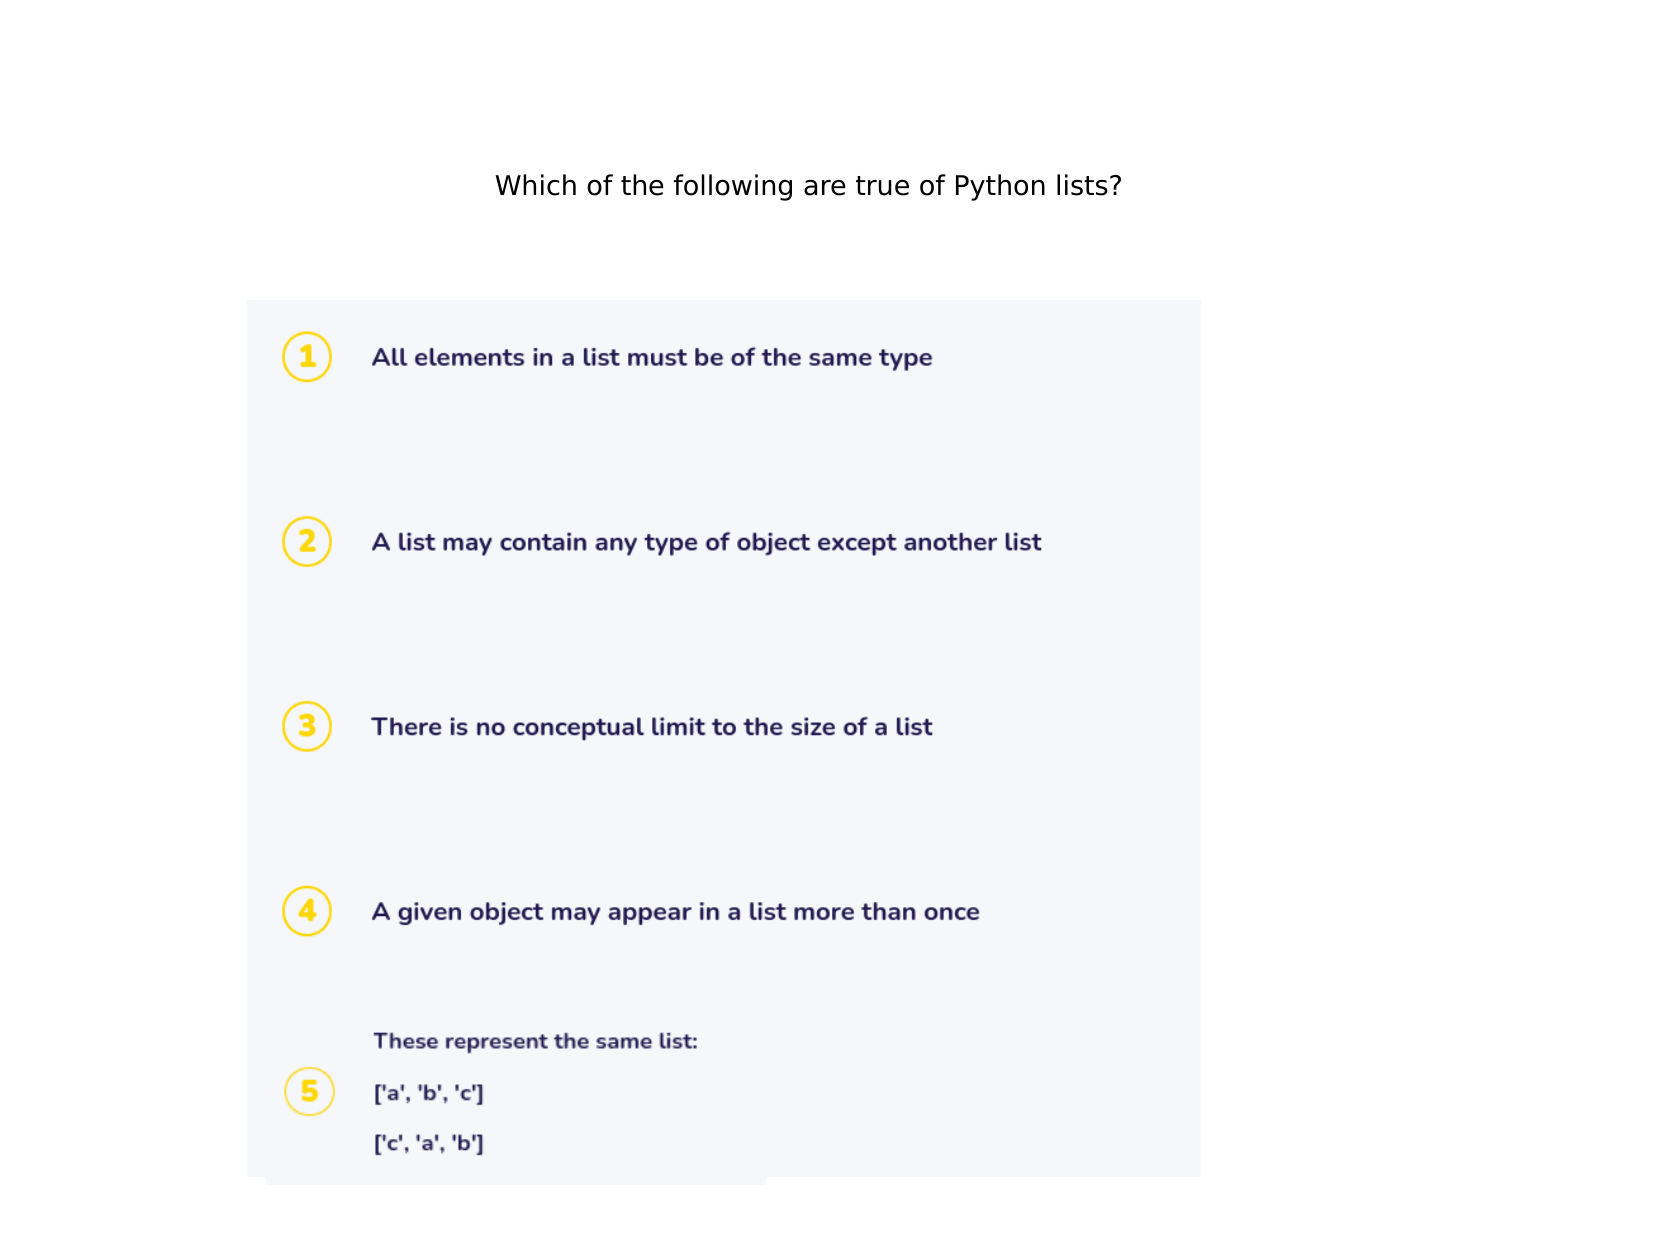

Which of the following are true of Python lists?